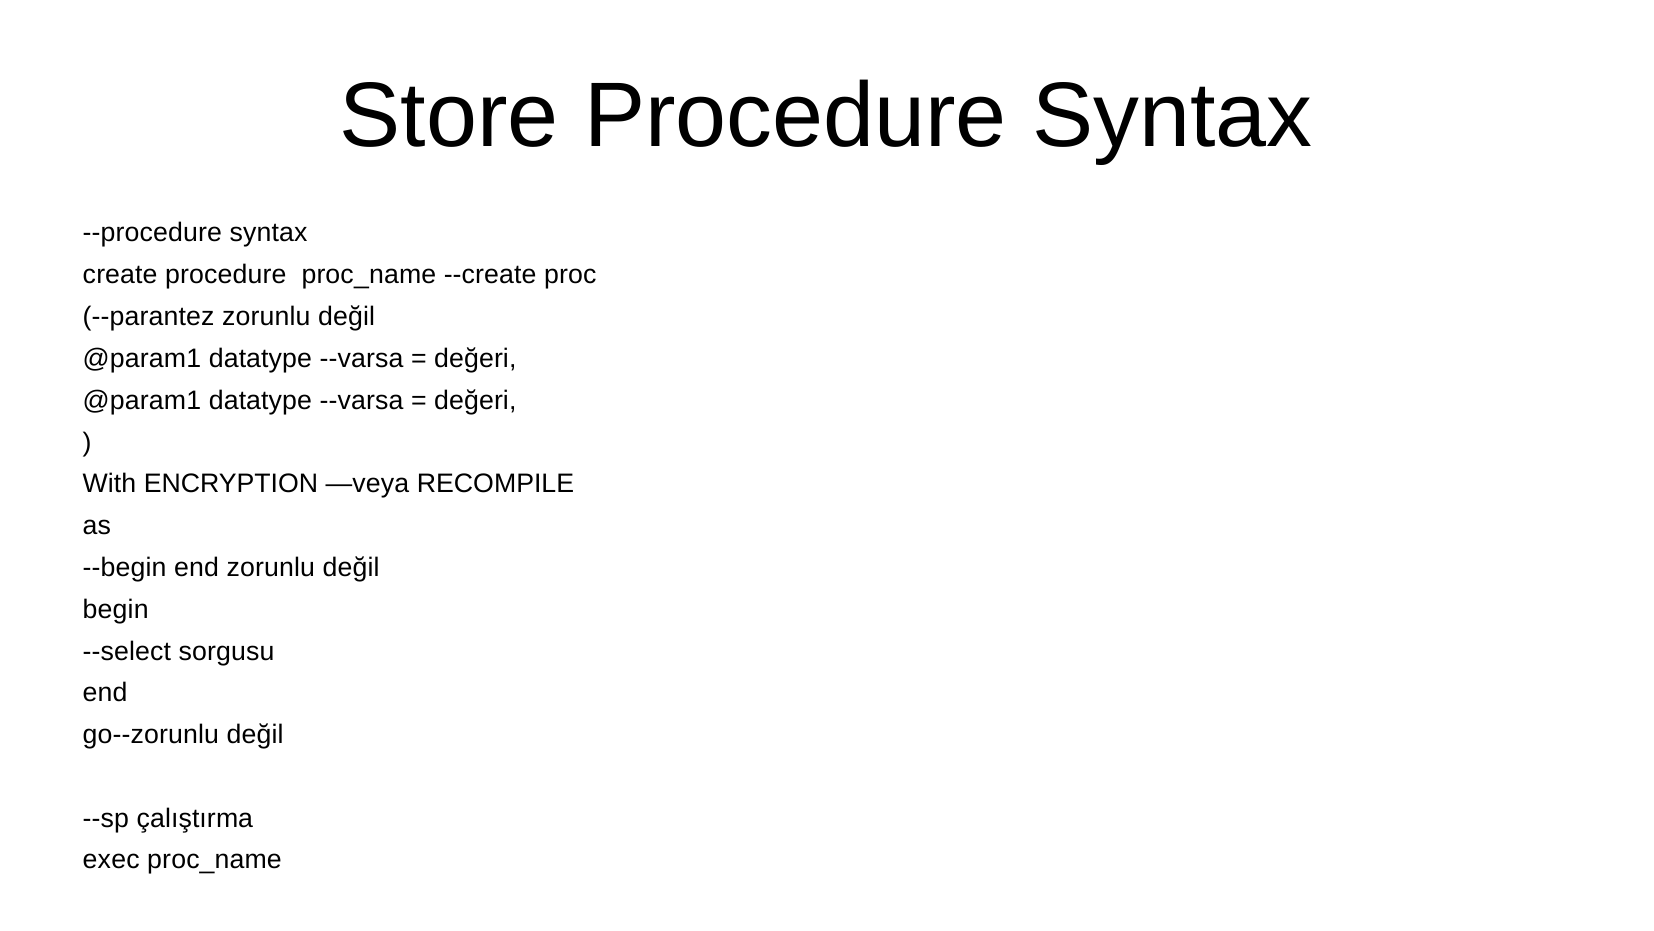

# Store Procedure Syntax
--procedure syntax
create procedure proc_name --create proc
(--parantez zorunlu değil
@param1 datatype --varsa = değeri,
@param1 datatype --varsa = değeri,
)
With ENCRYPTION —veya RECOMPILE
as
--begin end zorunlu değil
begin
--select sorgusu
end
go--zorunlu değil
--sp çalıştırma
exec proc_name